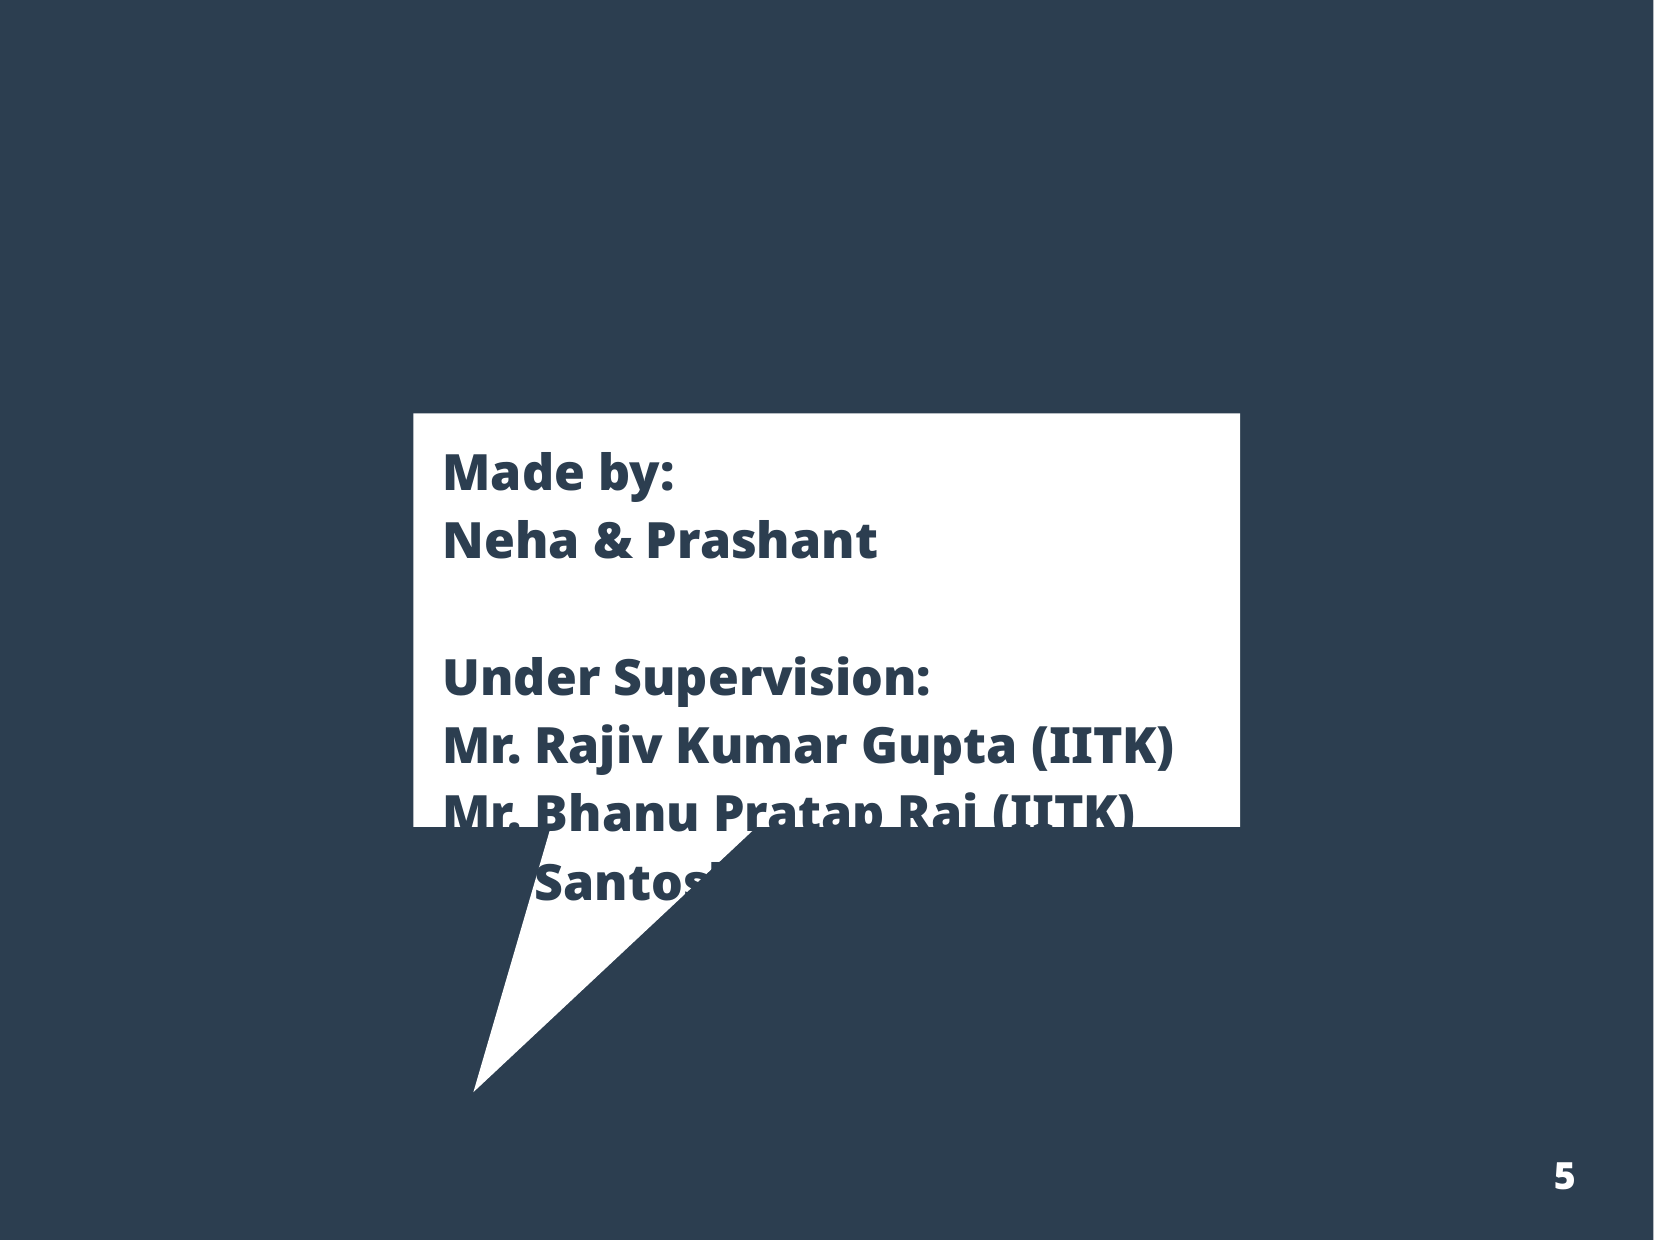

# Made by: Neha & Prashant Under Supervision: Mr. Rajiv Kumar Gupta (IITK) Mr. Bhanu Pratap Rai (IITK) Mr. Santosh Kumar (IITK)
5